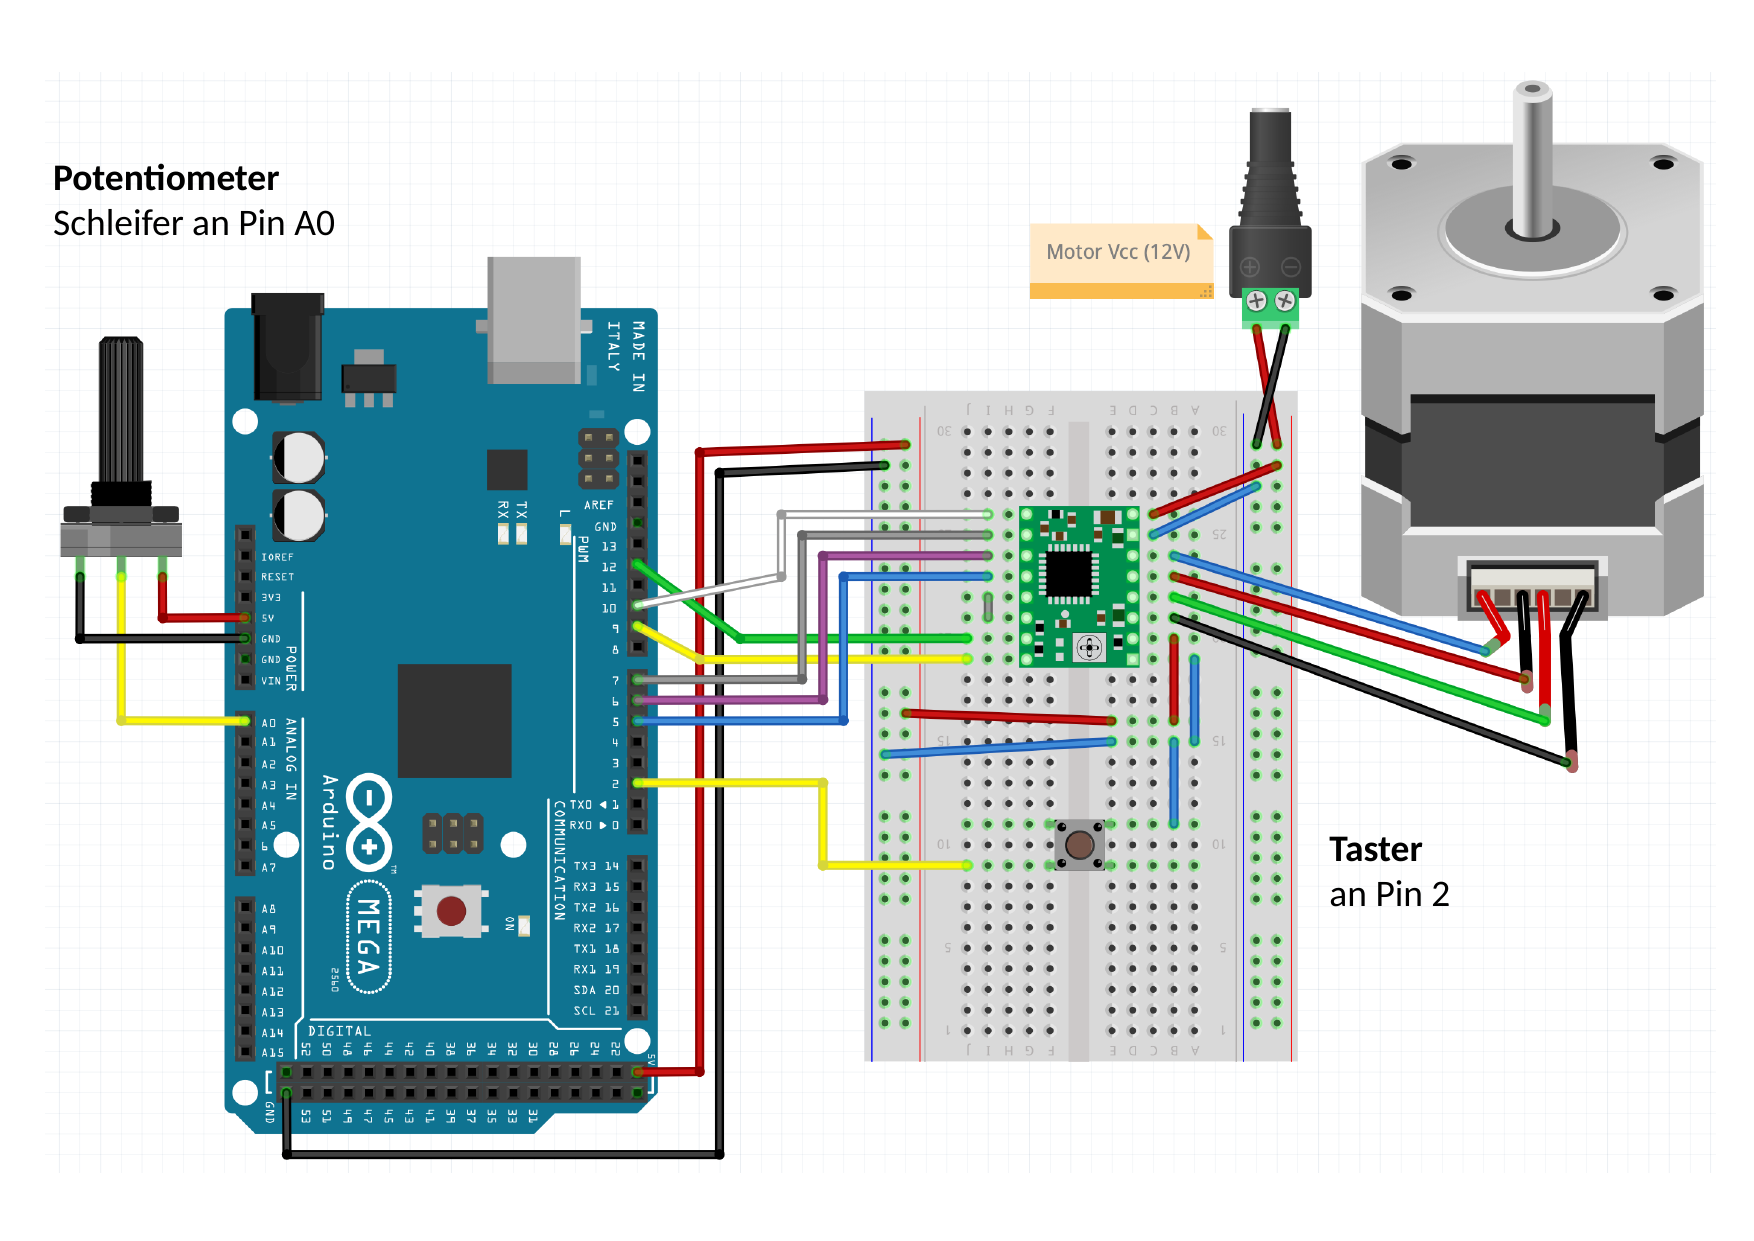

Potentiometer
Schleifer an Pin A0
Taster
an Pin 2